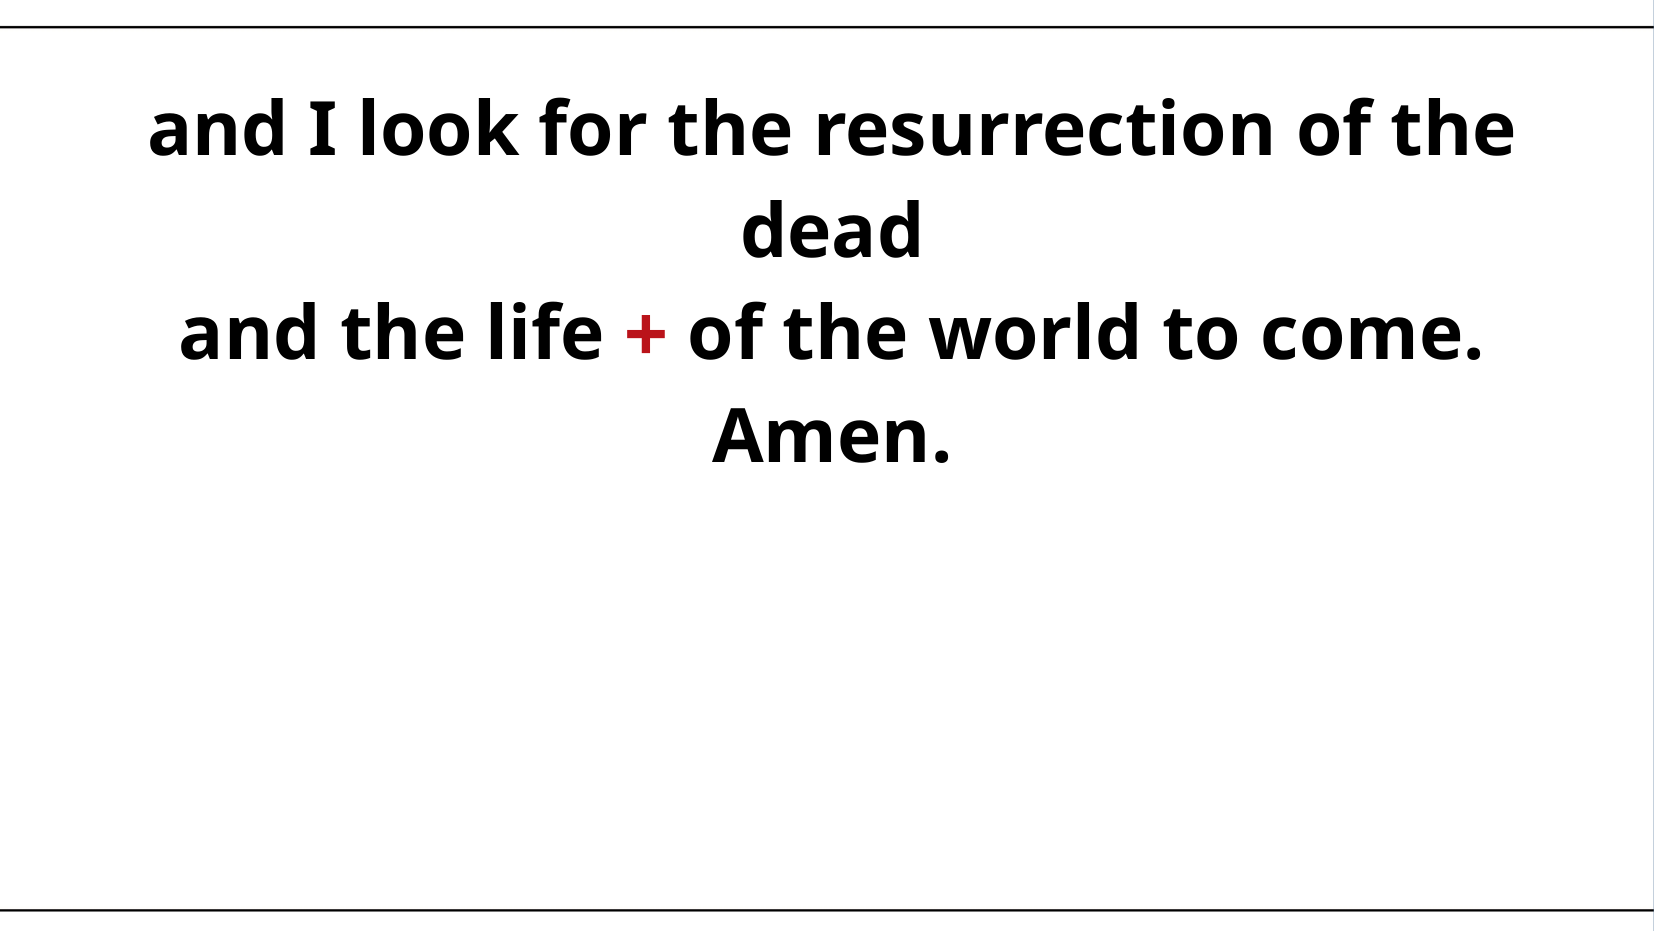

and I look for the resurrection of the dead
and the life + of the world to come.
Amen.